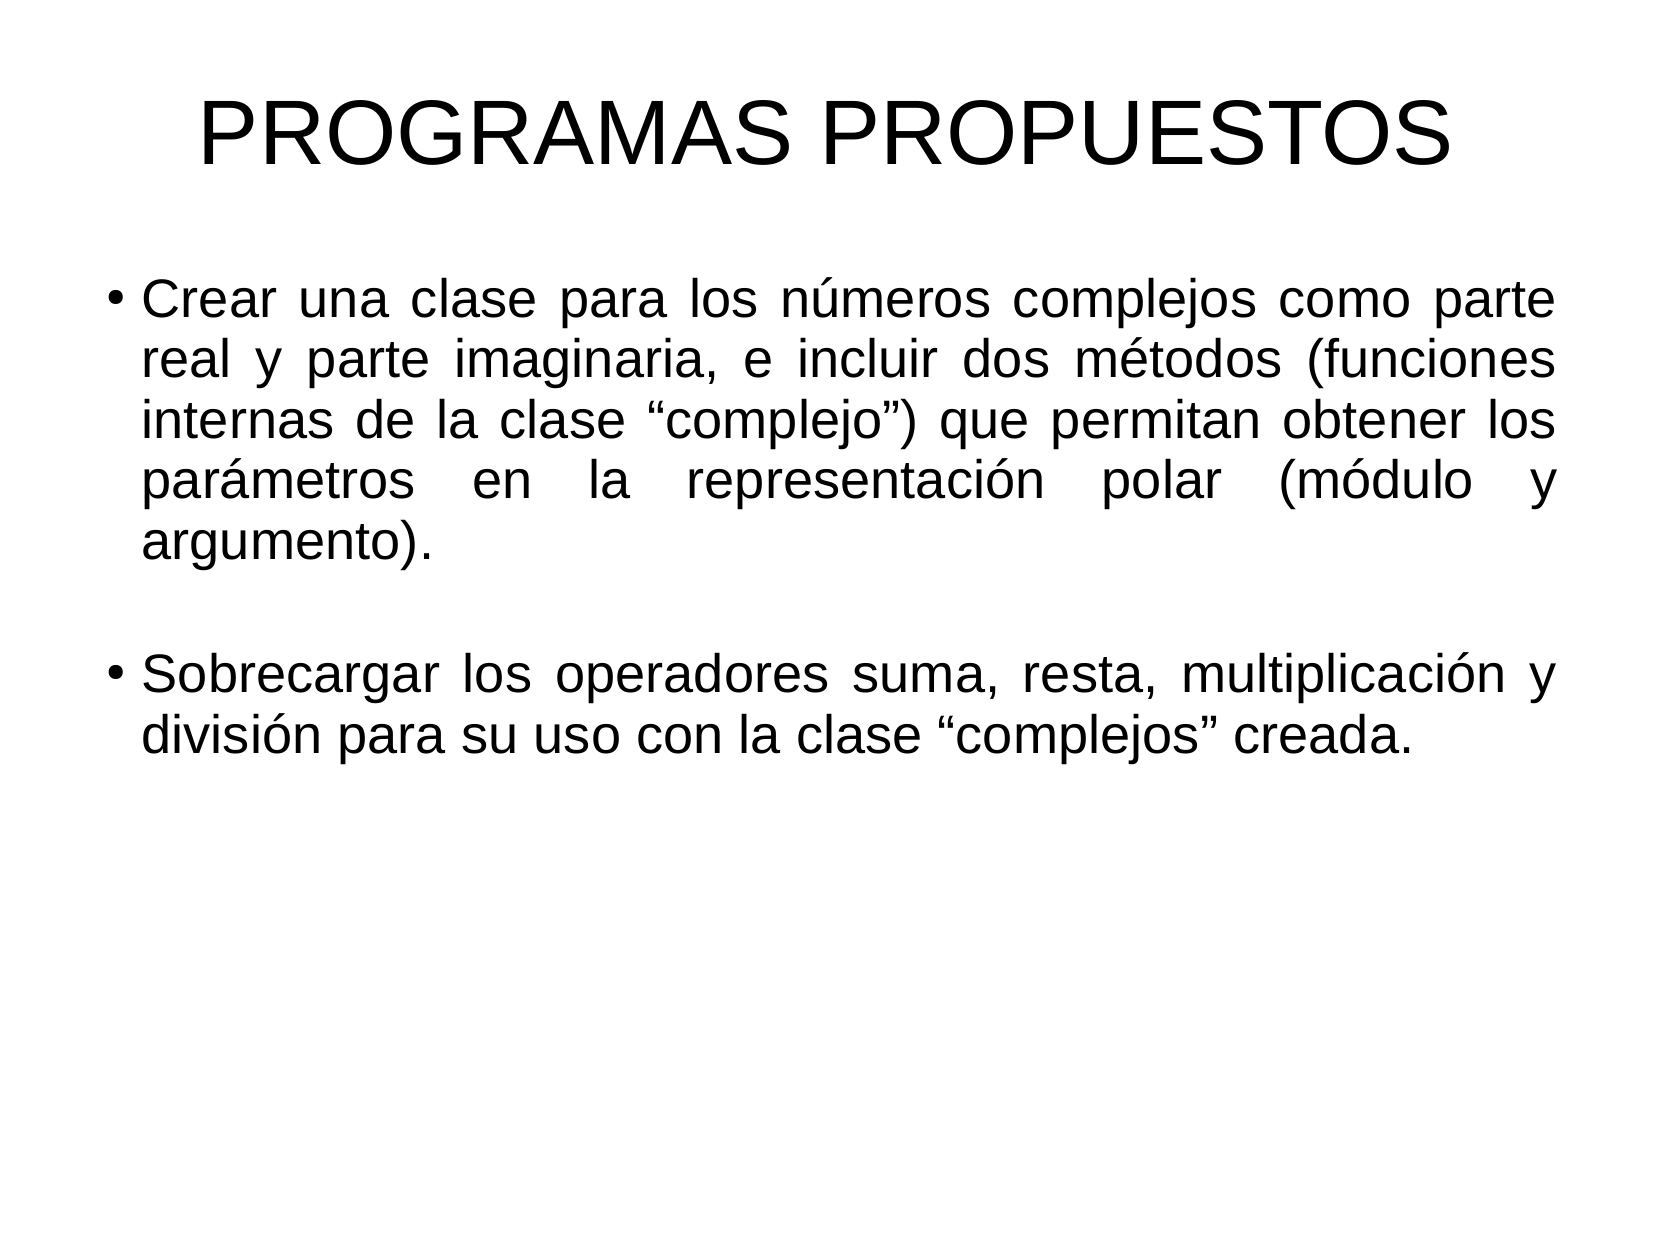

# PROGRAMAS PROPUESTOS
Crear una clase para los números complejos como parte real y parte imaginaria, e incluir dos métodos (funciones internas de la clase “complejo”) que permitan obtener los parámetros en la representación polar (módulo y argumento).
Sobrecargar los operadores suma, resta, multiplicación y división para su uso con la clase “complejos” creada.